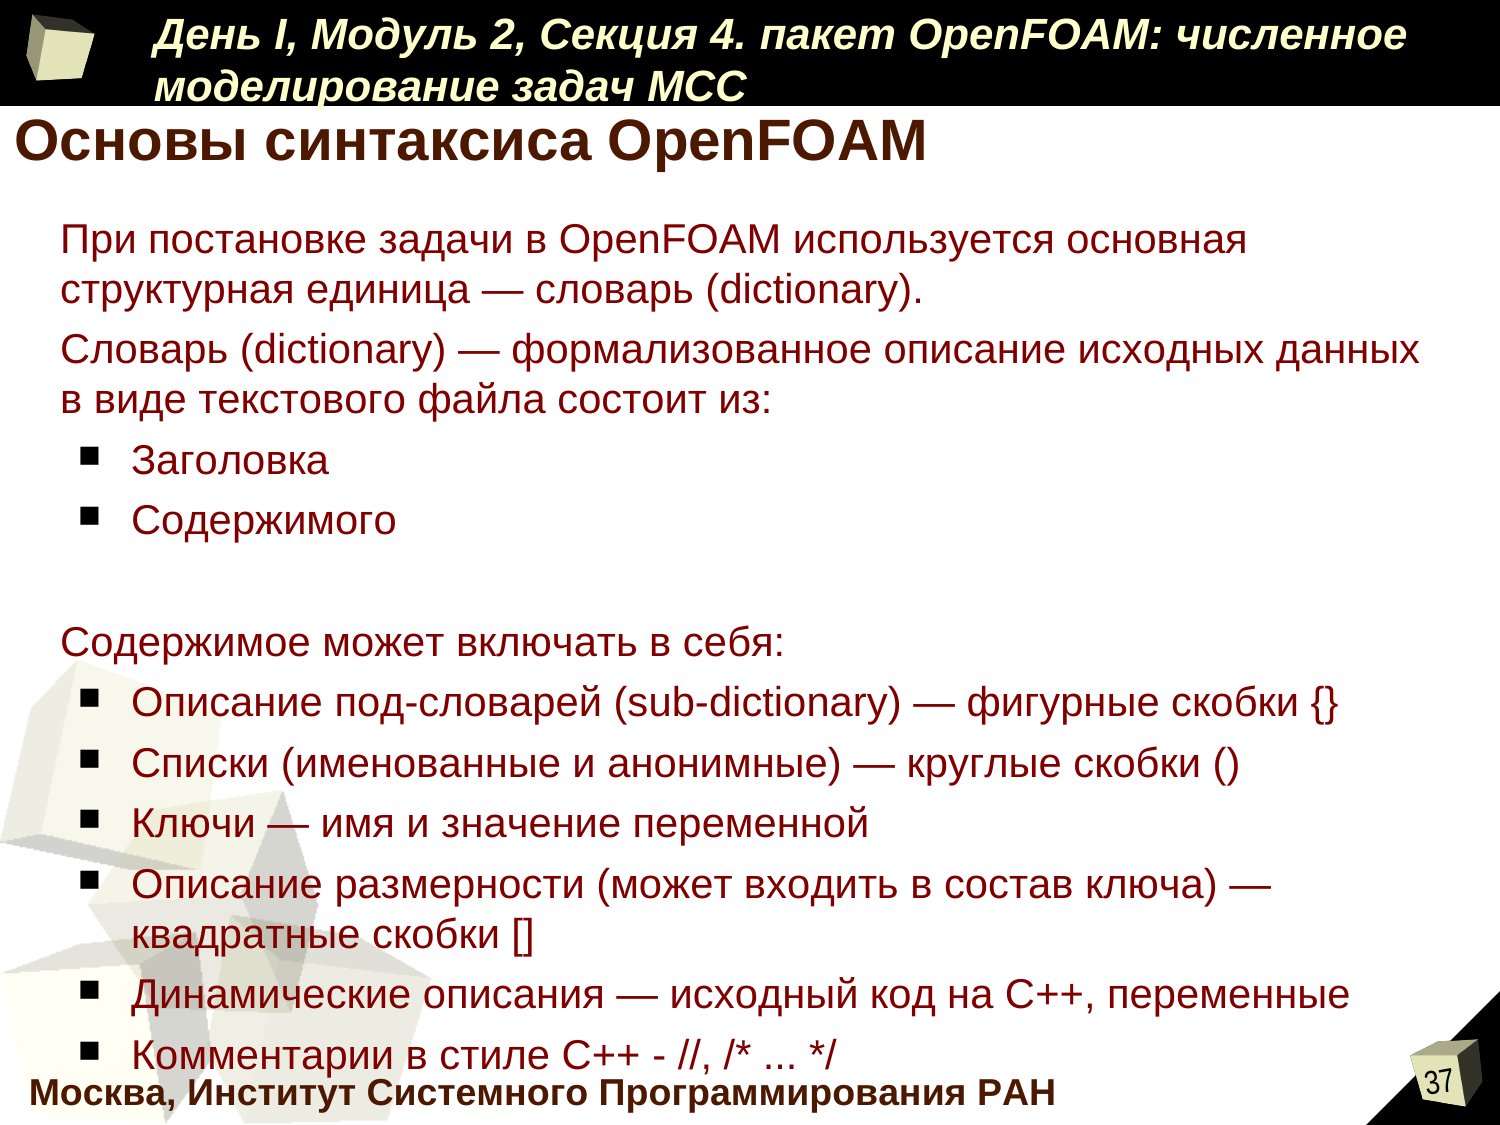

#
Основы синтаксиса OpenFOAM
При постановке задачи в OpenFOAM используется основная структурная единица — словарь (dictionary).
Словарь (dictionary) — формализованное описание исходных данных в виде текстового файла состоит из:
Заголовка
Содержимого
Содержимое может включать в себя:
Описание под-словарей (sub-dictionary) — фигурные скобки {}
Списки (именованные и анонимные) — круглые скобки ()
Ключи — имя и значение переменной
Описание размерности (может входить в состав ключа) — квадратные скобки []
Динамические описания — исходный код на C++, переменные
Комментарии в стиле C++ - //, /* ... */